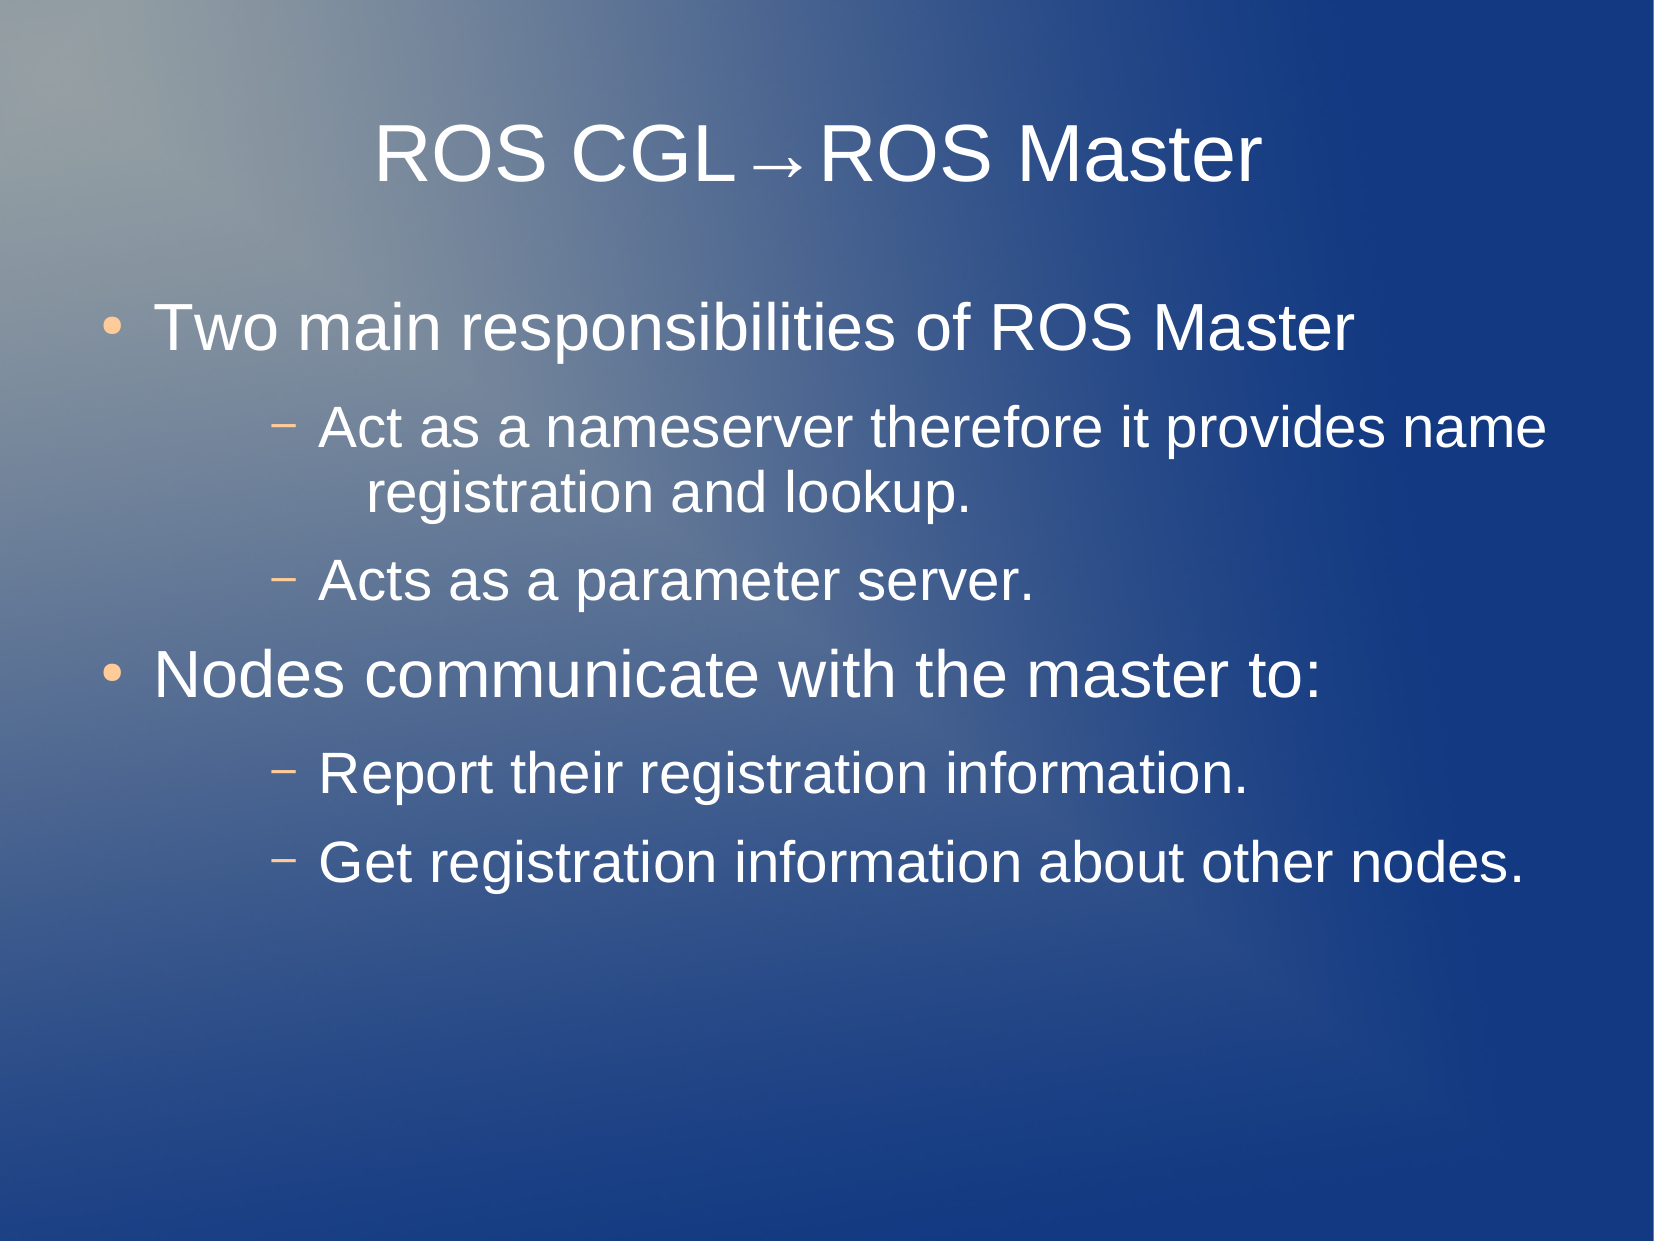

# ROS CGL→ROS Master
Two main responsibilities of ROS Master
Act as a nameserver therefore it provides name registration and lookup.
Acts as a parameter server.
Nodes communicate with the master to:
Report their registration information.
Get registration information about other nodes.